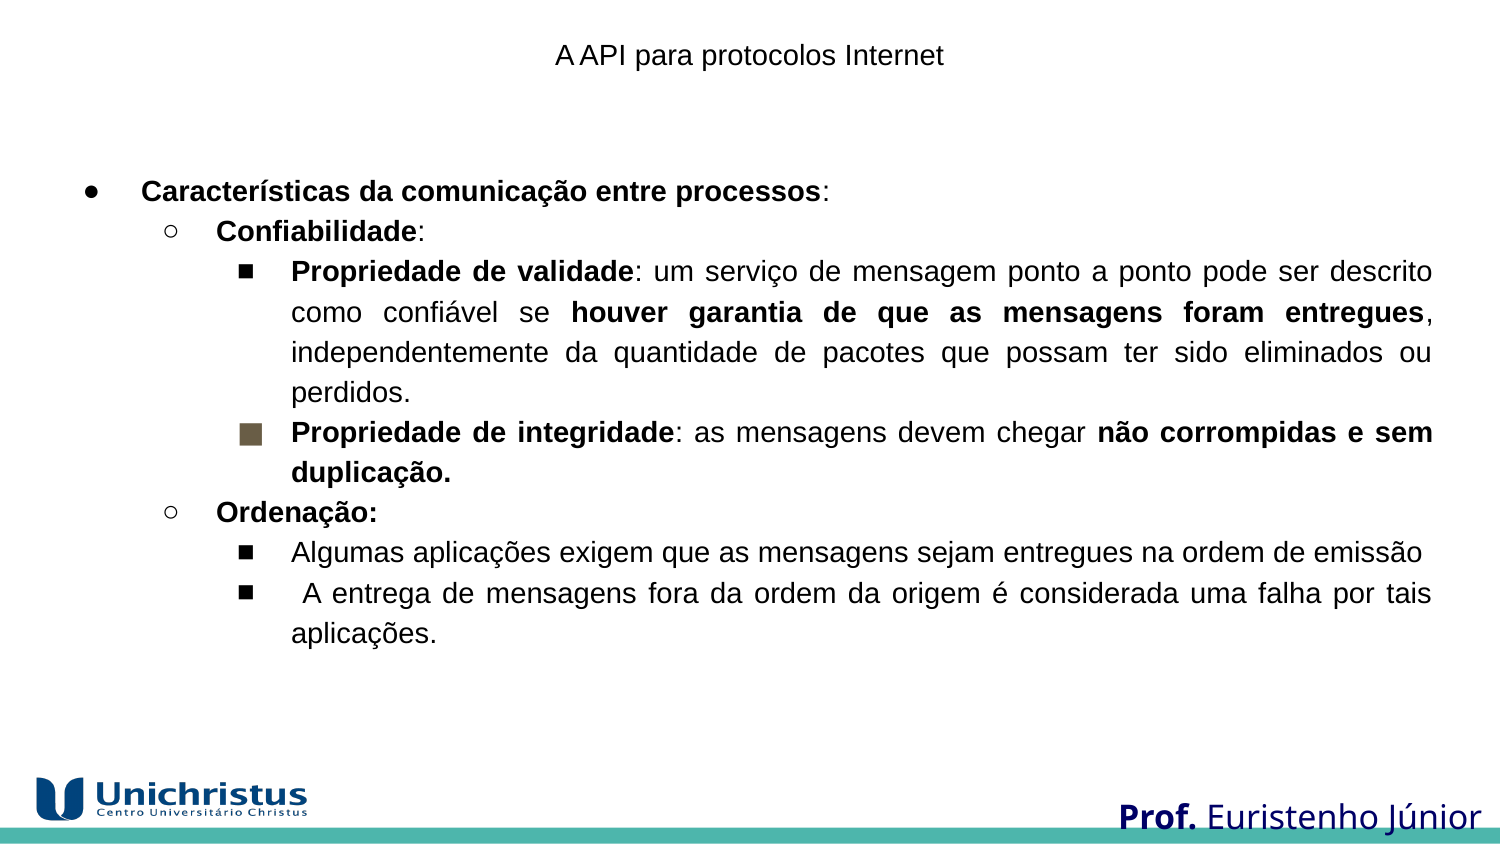

# A API para protocolos Internet
Características da comunicação entre processos:
Confiabilidade:
Propriedade de validade: um serviço de mensagem ponto a ponto pode ser descrito como confiável se houver garantia de que as mensagens foram entregues, independentemente da quantidade de pacotes que possam ter sido eliminados ou perdidos.
Propriedade de integridade: as mensagens devem chegar não corrompidas e sem duplicação.
Ordenação:
Algumas aplicações exigem que as mensagens sejam entregues na ordem de emissão
 A entrega de mensagens fora da ordem da origem é considerada uma falha por tais aplicações.